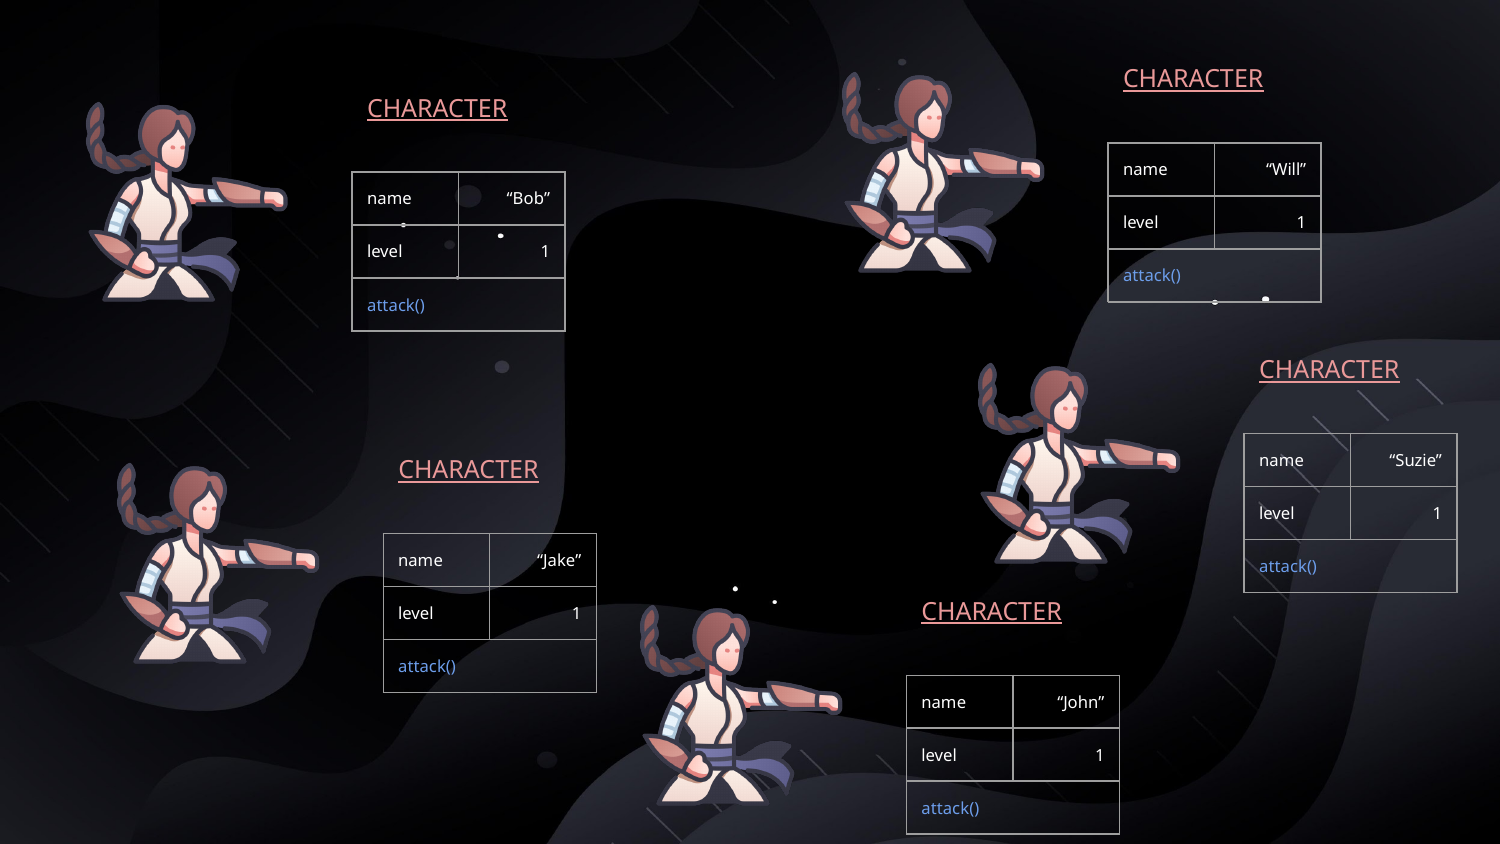

CHARACTER
CHARACTER
| name | “Will” |
| --- | --- |
| level | 1 |
| attack() | |
| name | “Bob” |
| --- | --- |
| level | 1 |
| attack() | |
CHARACTER
| name | “Suzie” |
| --- | --- |
| level | 1 |
| attack() | |
CHARACTER
| name | “Jake” |
| --- | --- |
| level | 1 |
| attack() | |
CHARACTER
| name | “John” |
| --- | --- |
| level | 1 |
| attack() | |